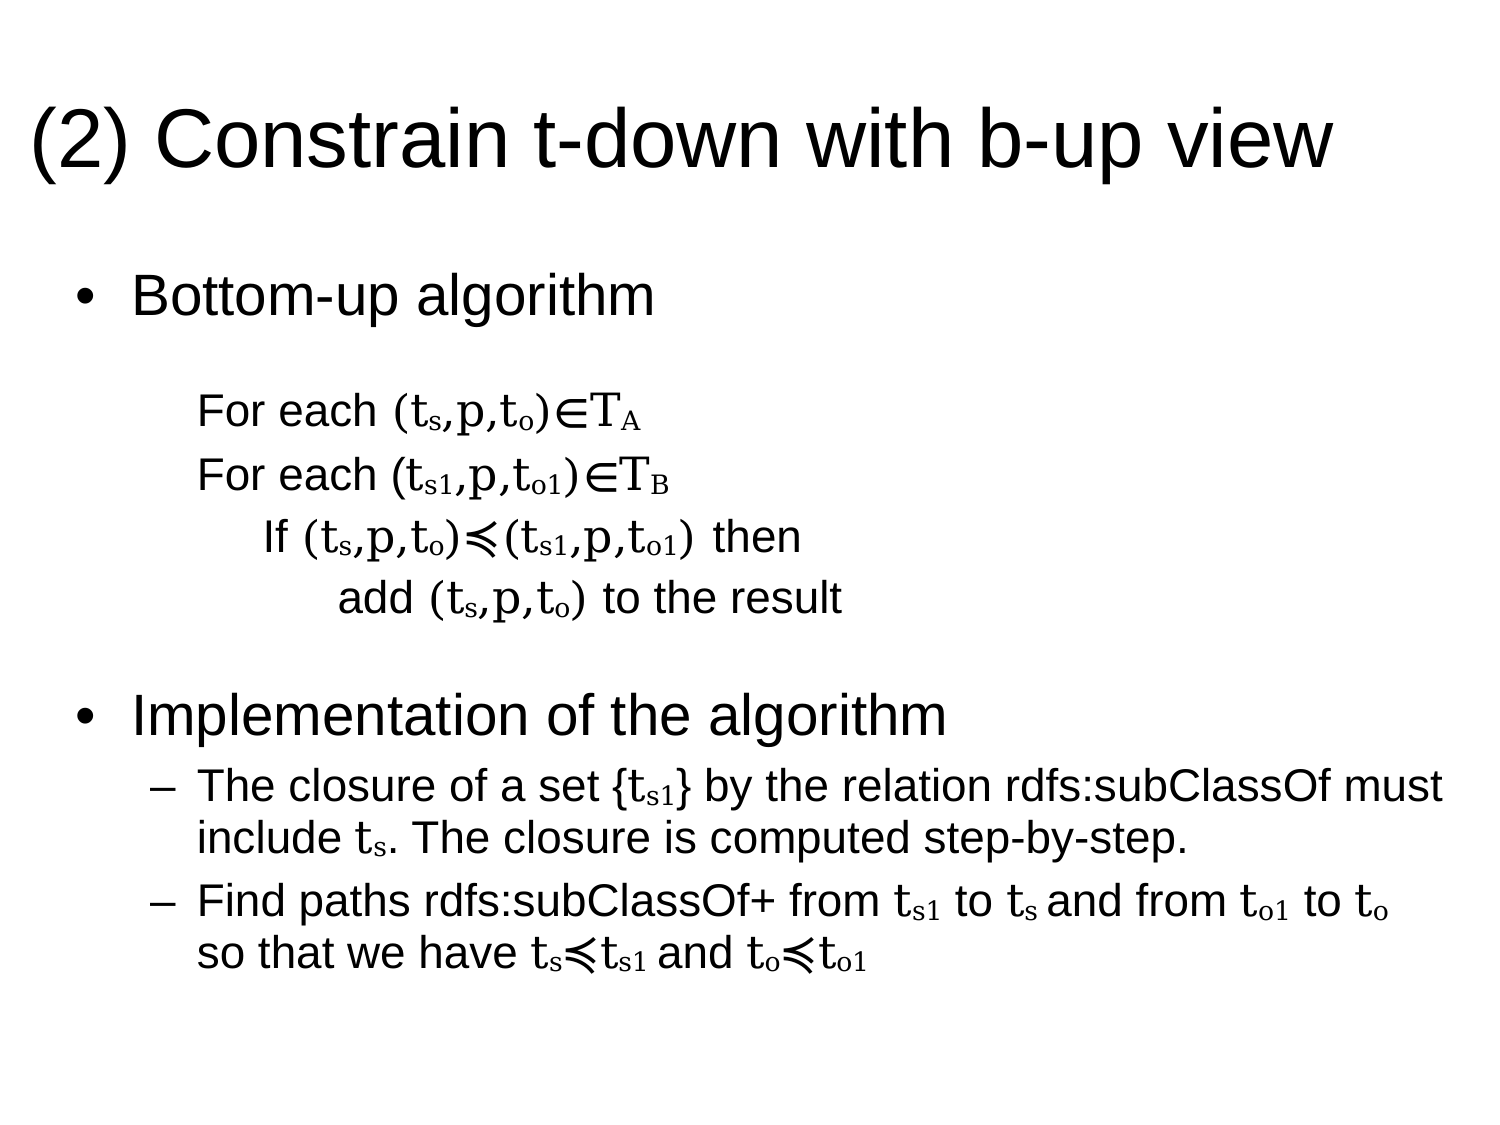

# (2) Constrain t-down with b-up view
Bottom-up algorithm
For each (ts,p,to)∈TA
For each (ts1,p,to1)∈TB
If (ts,p,to)≼(ts1,p,to1) then
add (ts,p,to) to the result
Implementation of the algorithm
The closure of a set {ts1} by the relation rdfs:subClassOf must include ts. The closure is computed step-by-step.
Find paths rdfs:subClassOf+ from ts1 to ts and from to1 to to so that we have ts≼ts1 and to≼to1